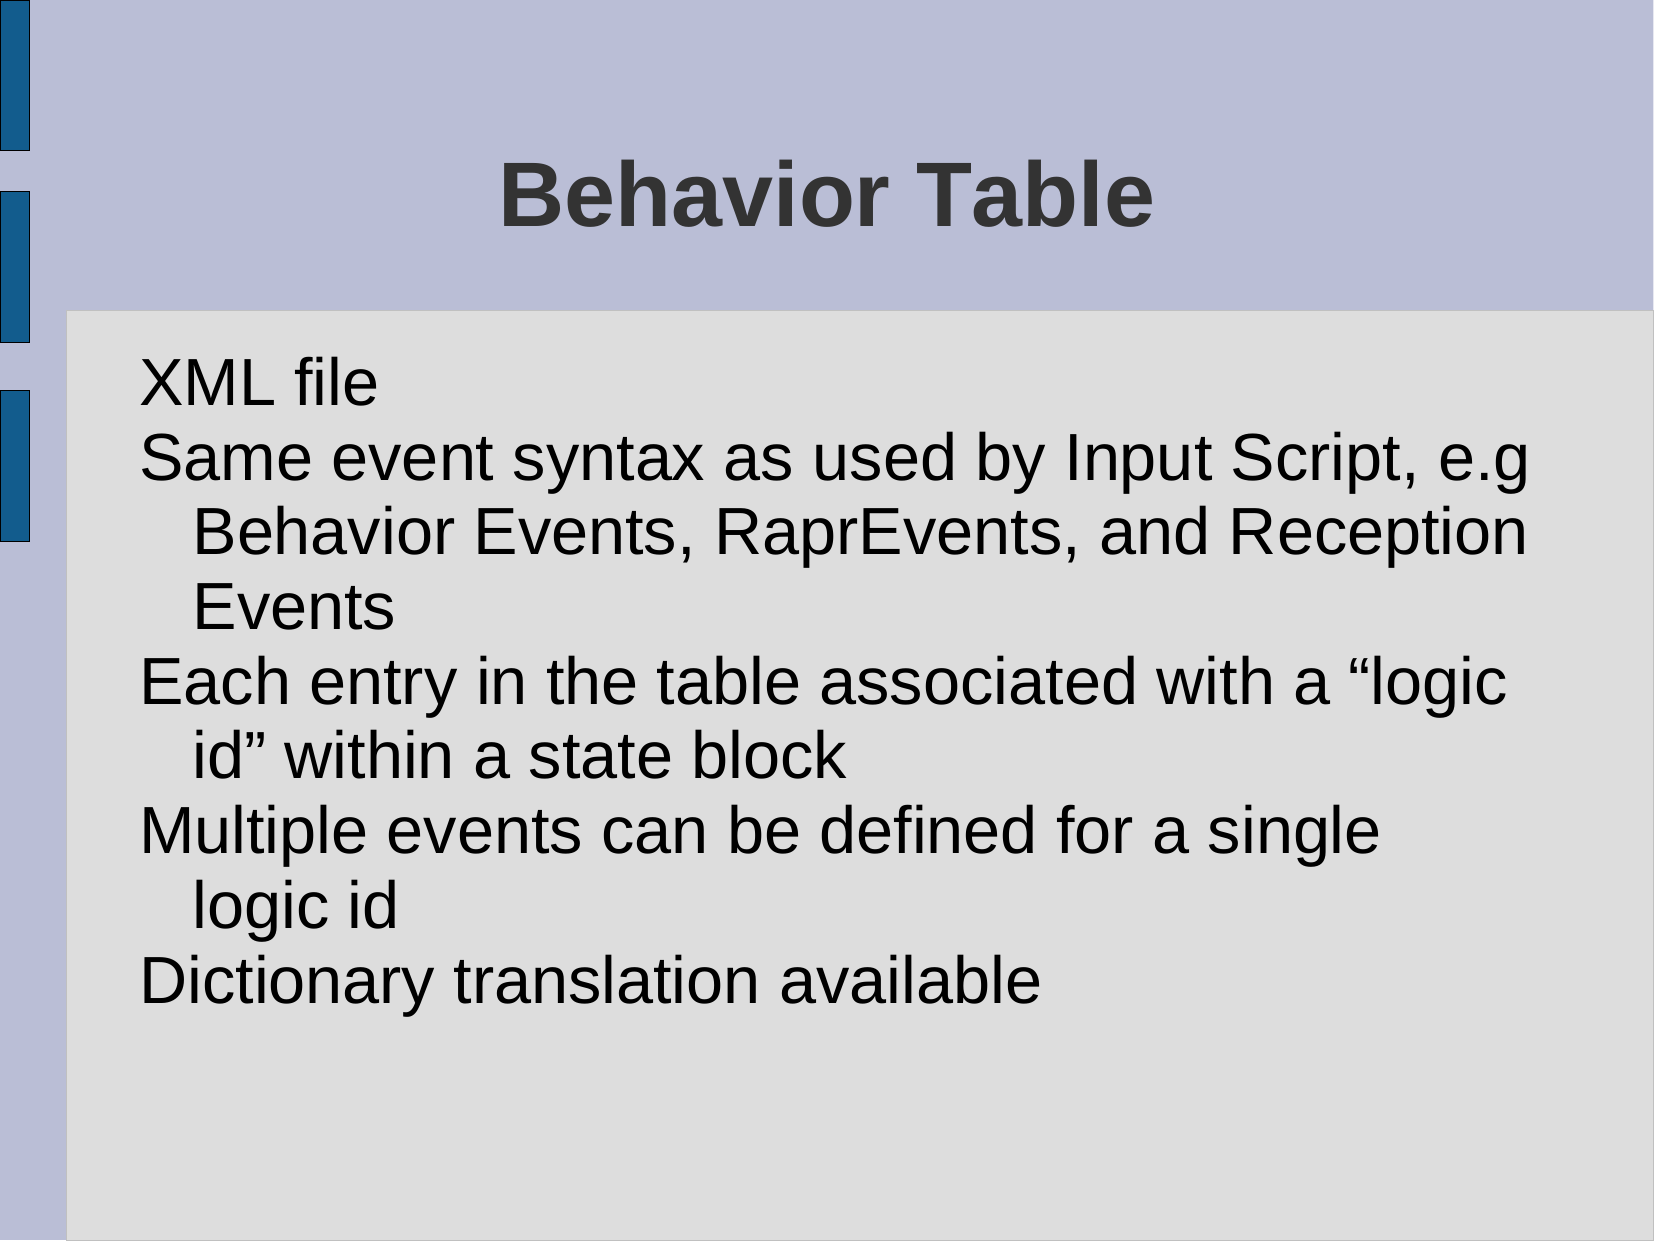

# Behavior Table
XML file
Same event syntax as used by Input Script, e.g Behavior Events, RaprEvents, and Reception Events
Each entry in the table associated with a “logic id” within a state block
Multiple events can be defined for a single logic id
Dictionary translation available